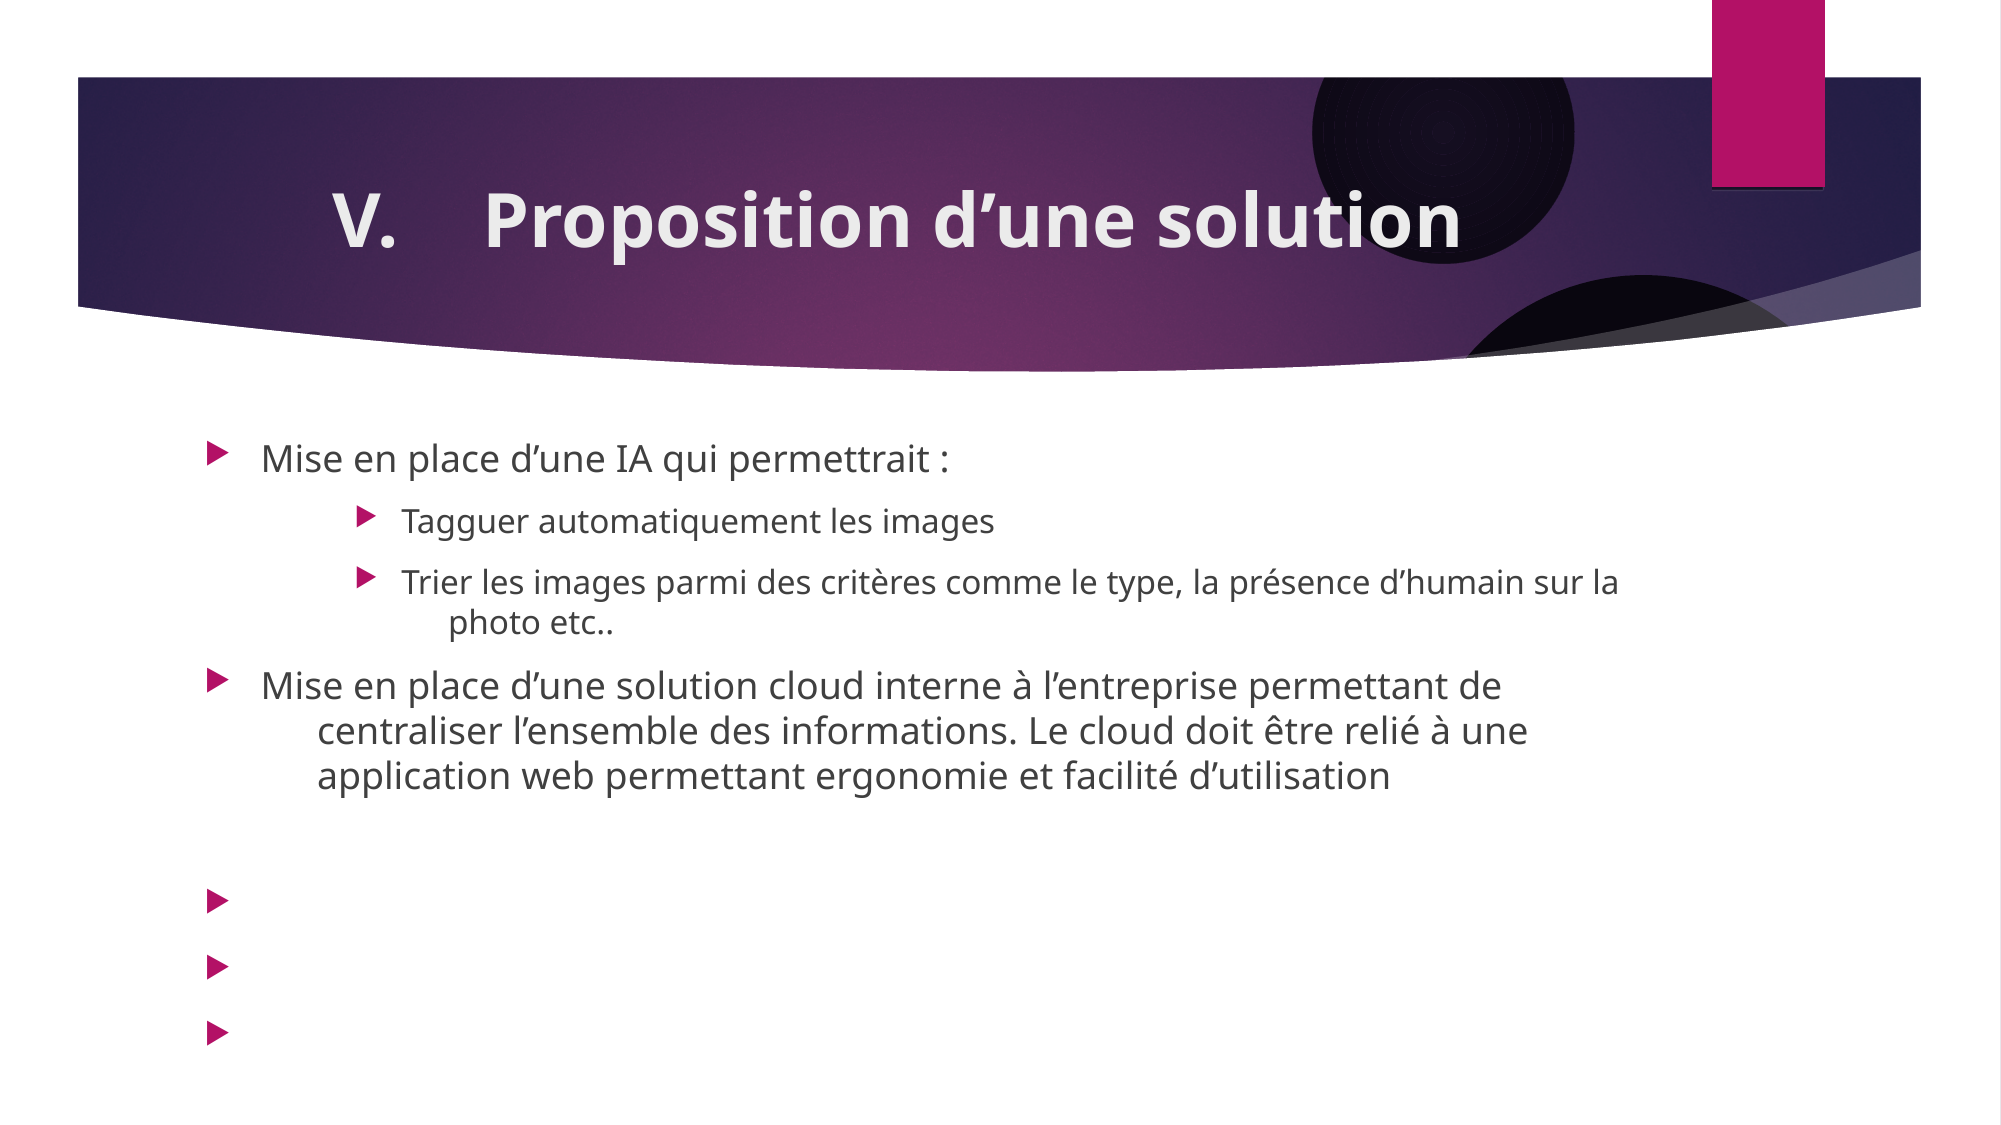

# V.		Proposition d’une solution
Mise en place d’une IA qui permettrait :
Tagguer automatiquement les images
Trier les images parmi des critères comme le type, la présence d’humain sur la photo etc..
Mise en place d’une solution cloud interne à l’entreprise permettant de centraliser l’ensemble des informations. Le cloud doit être relié à une application web permettant ergonomie et facilité d’utilisation